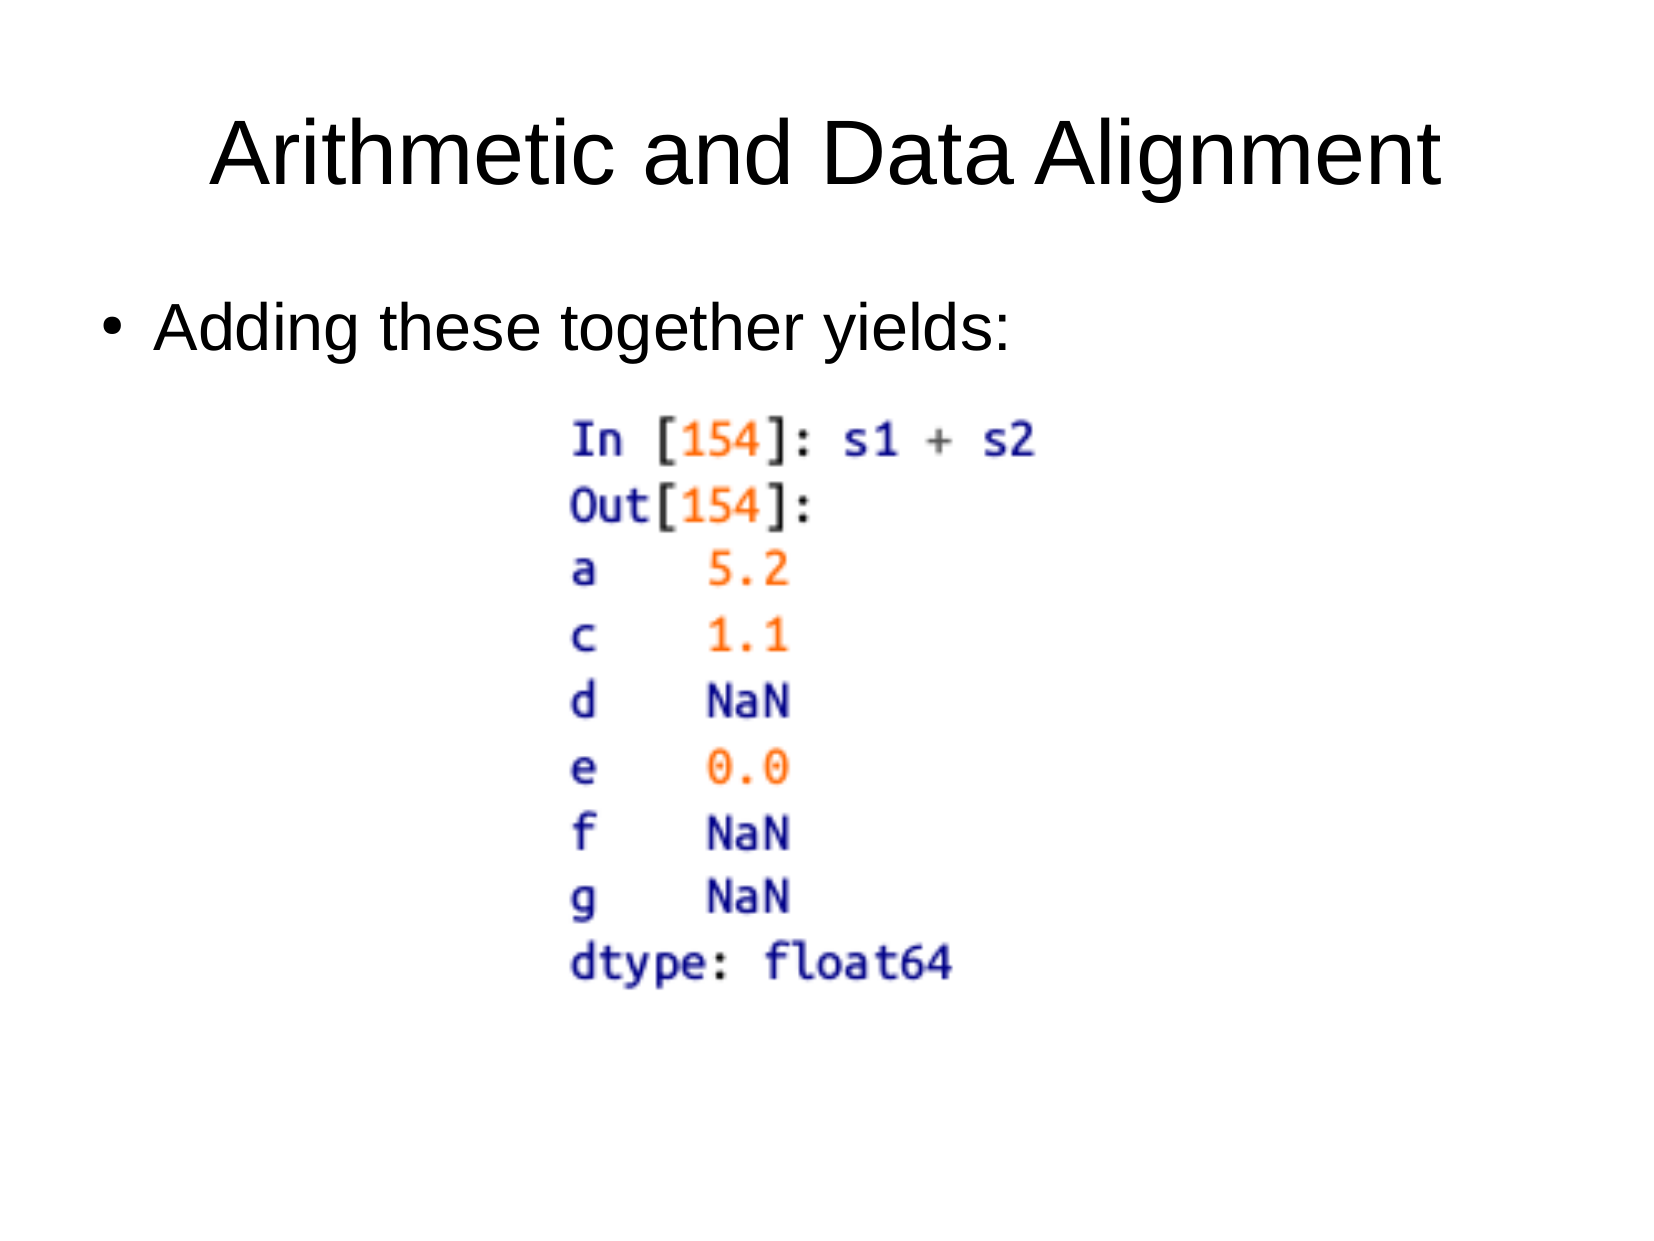

# Arithmetic and Data Alignment
Adding these together yields: